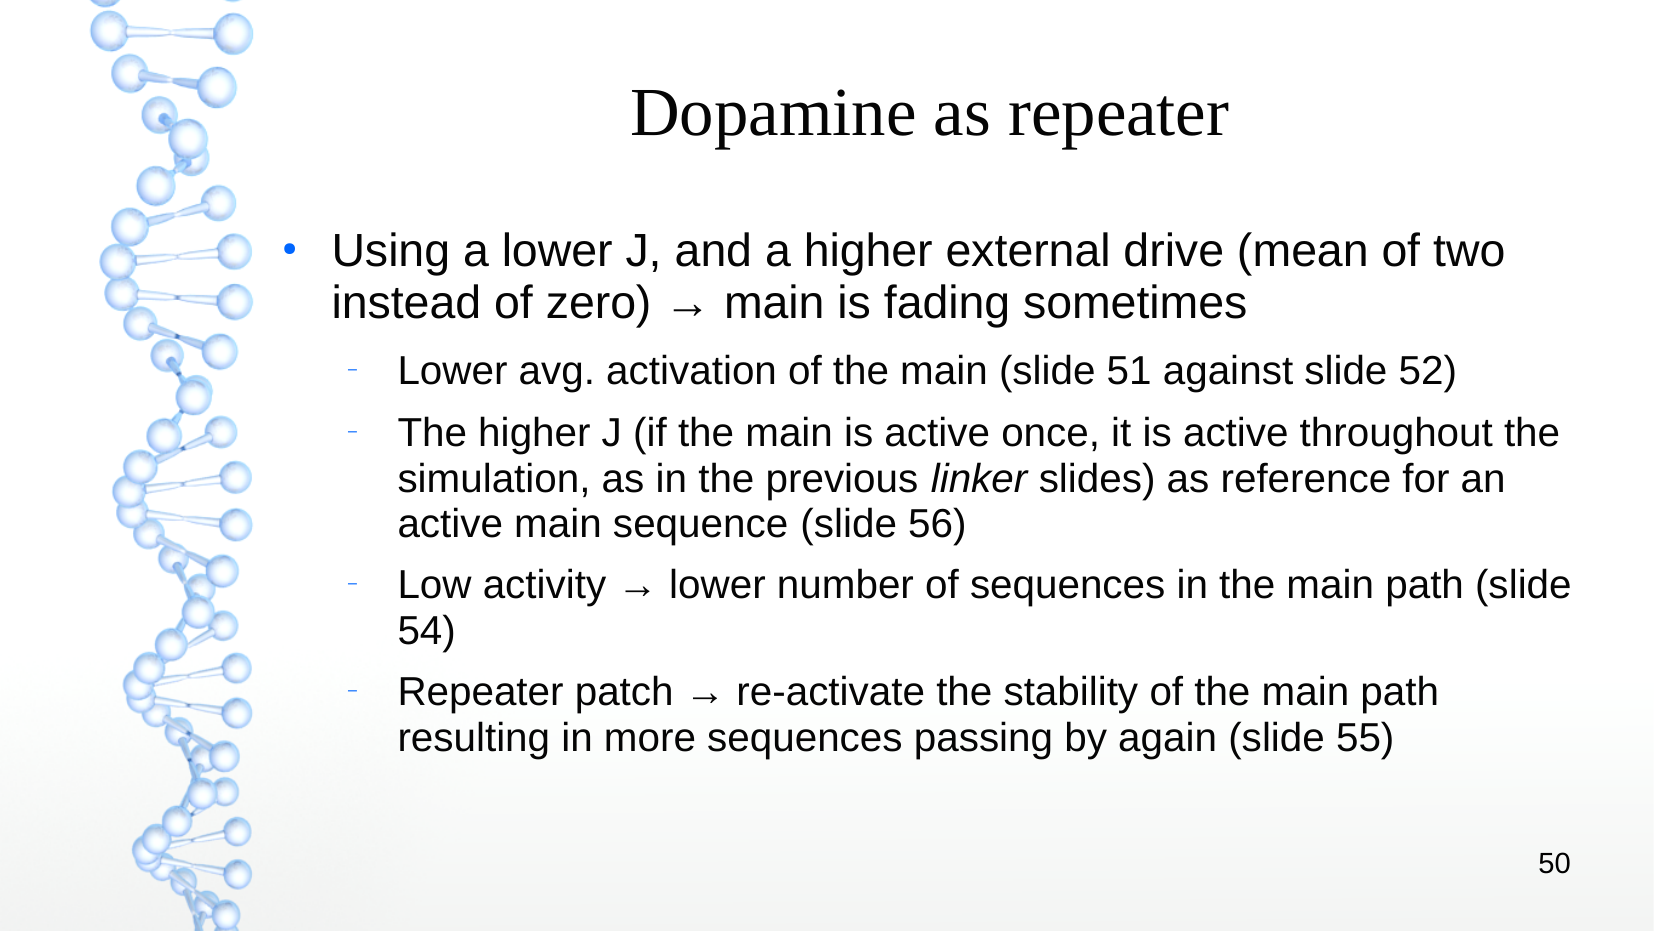

# Dopamine as repeater
Using a lower J, and a higher external drive (mean of two instead of zero) → main is fading sometimes
Lower avg. activation of the main (slide 51 against slide 52)
The higher J (if the main is active once, it is active throughout the simulation, as in the previous linker slides) as reference for an active main sequence (slide 56)
Low activity → lower number of sequences in the main path (slide 54)
Repeater patch → re-activate the stability of the main path resulting in more sequences passing by again (slide 55)
50